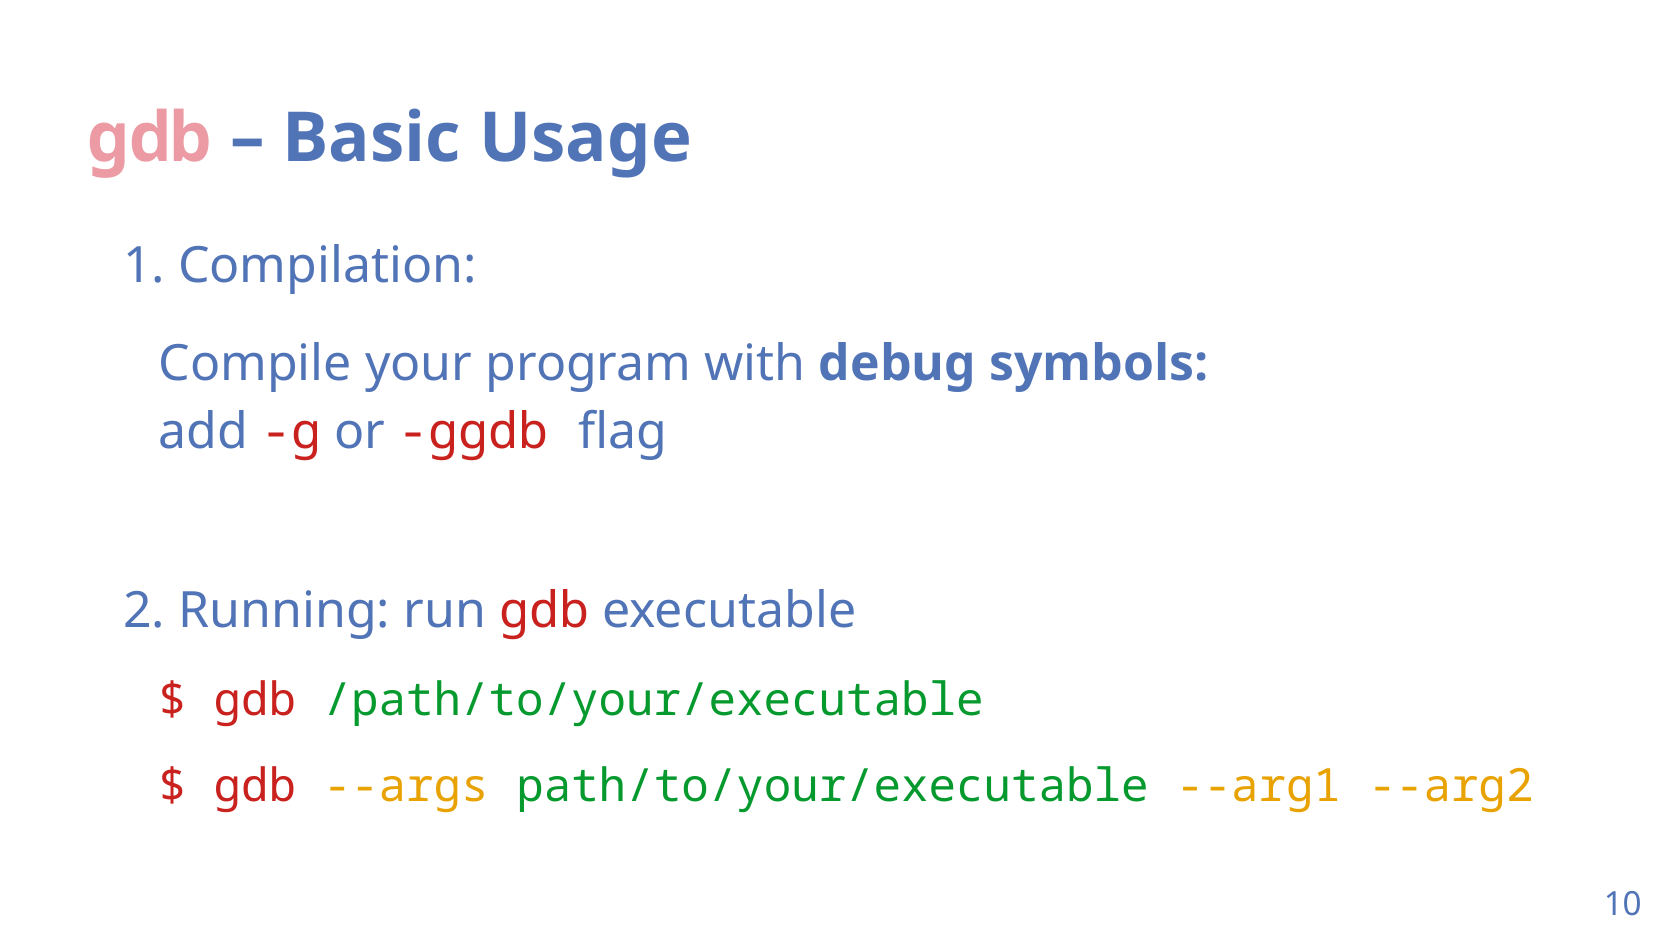

# gdb – Basic Usage
1. Compilation:
Compile your program with debug symbols:
add -g or -ggdb flag
2. Running: run gdb executable
$ gdb /path/to/your/executable
$ gdb --args path/to/your/executable --arg1 --arg2
10